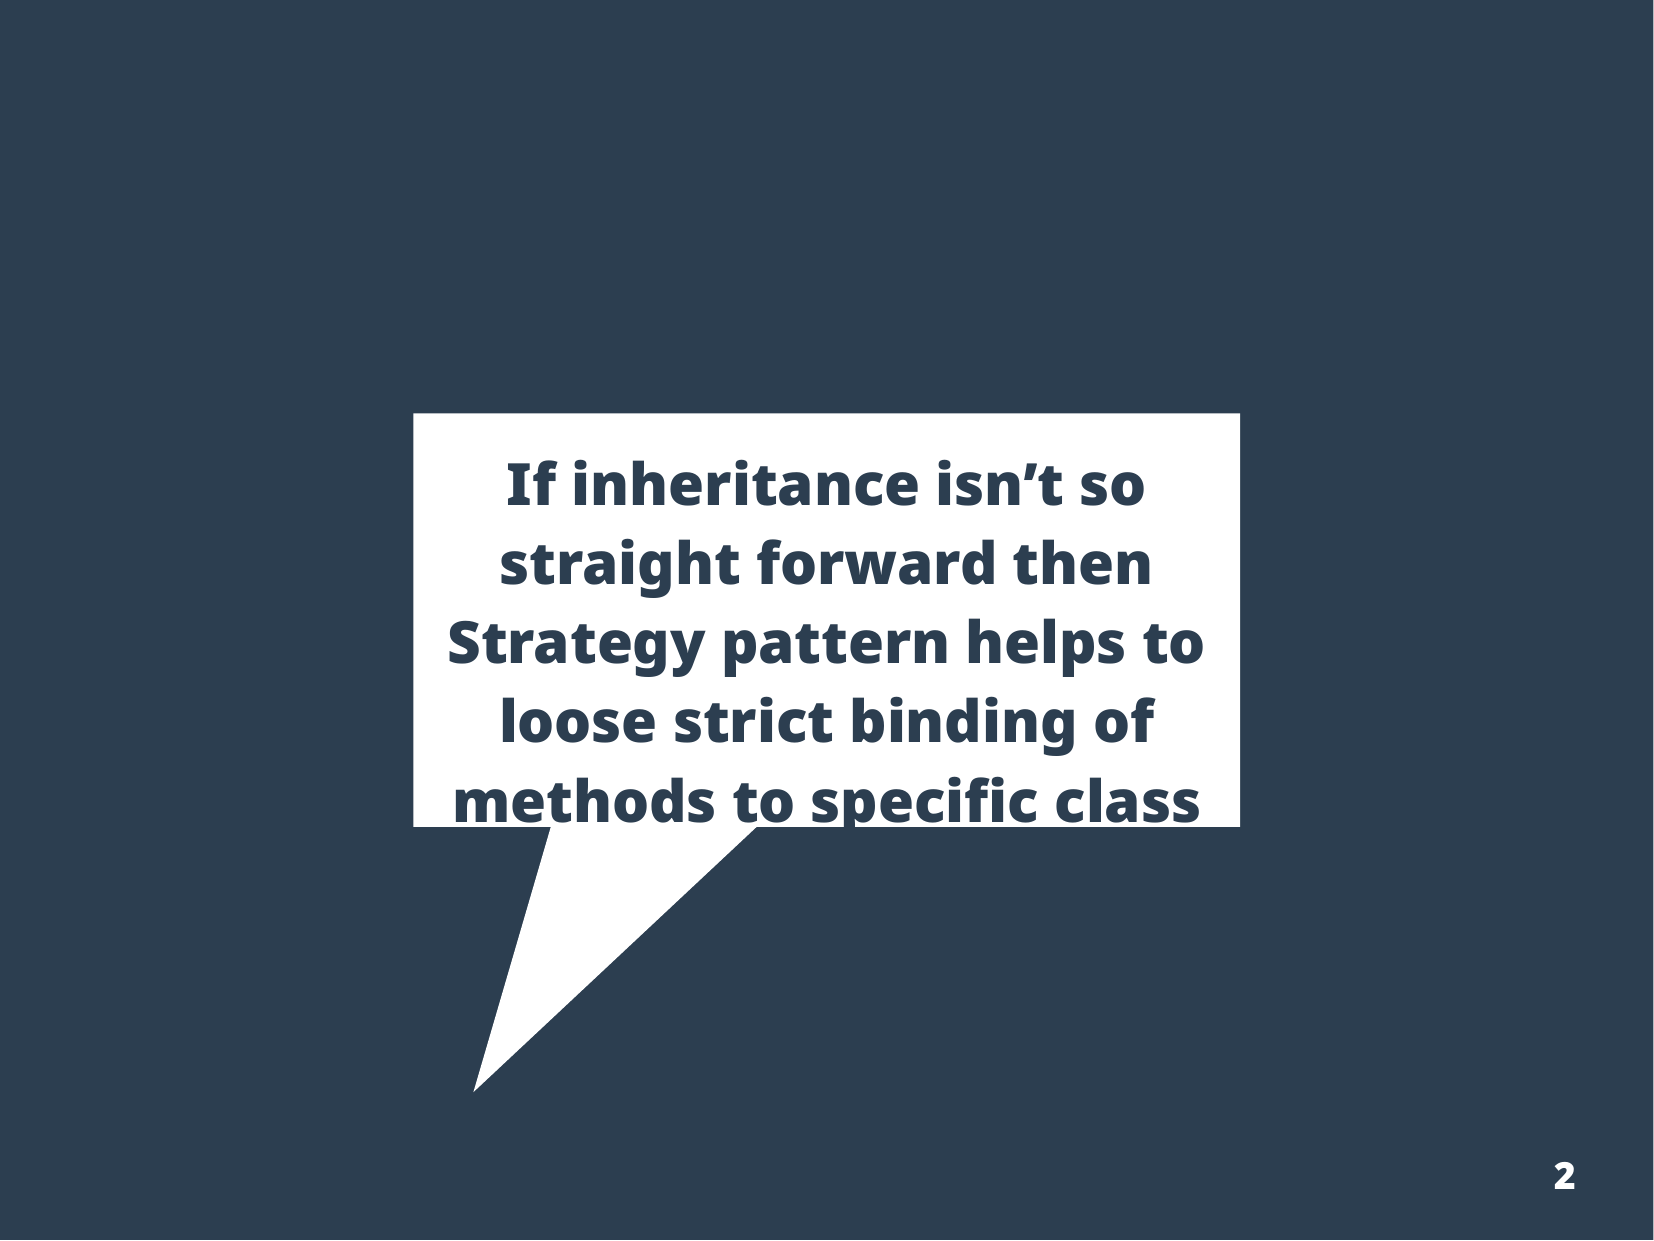

# If inheritance isn’t so straight forward then Strategy pattern helps to loose strict binding of methods to specific class
2